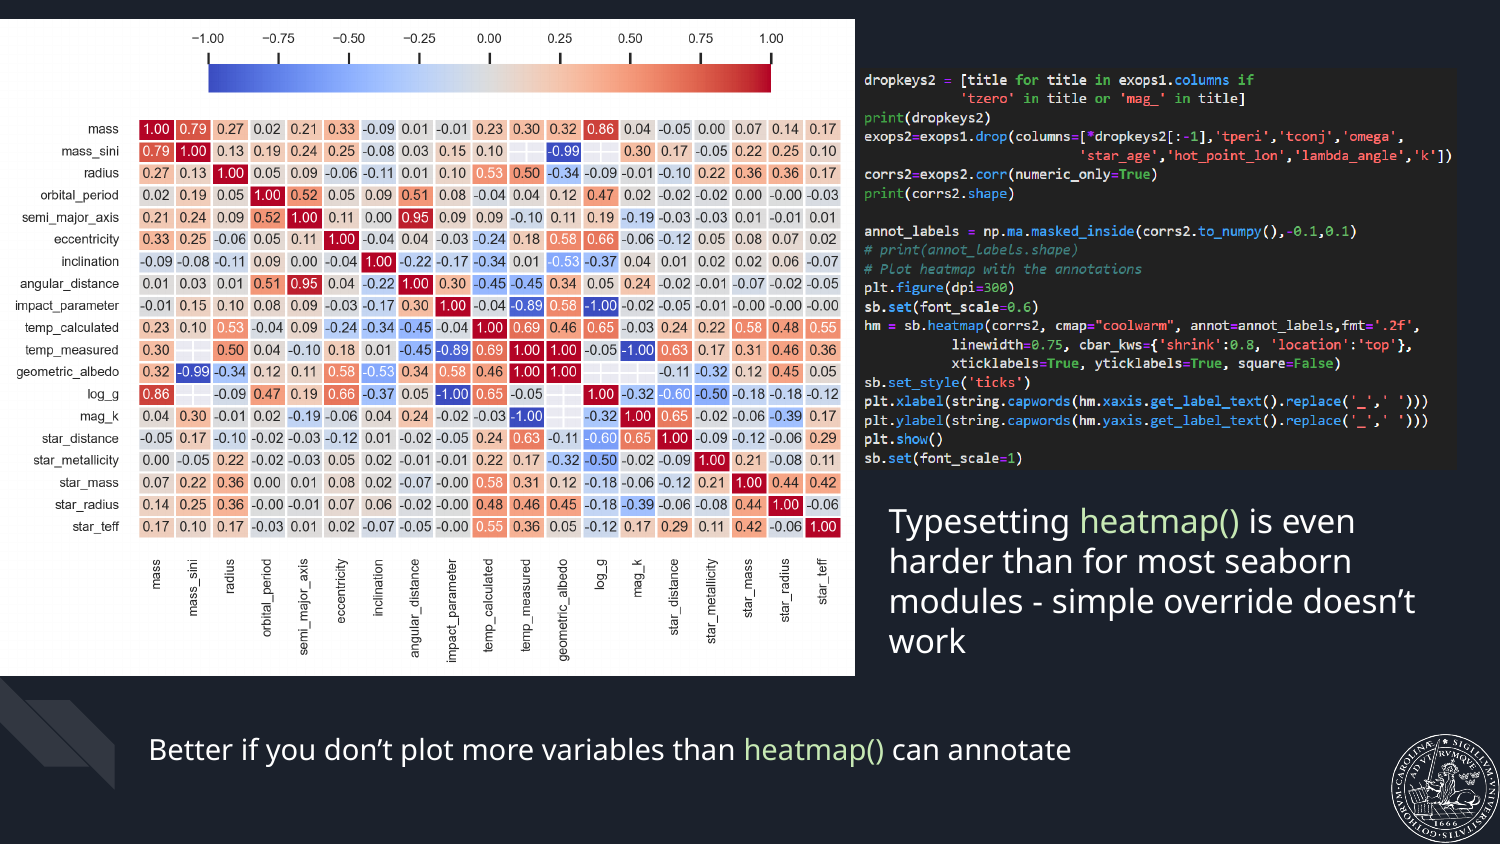

Typesetting heatmap() is even harder than for most seaborn modules - simple override doesn’t work
# Better if you don’t plot more variables than heatmap() can annotate